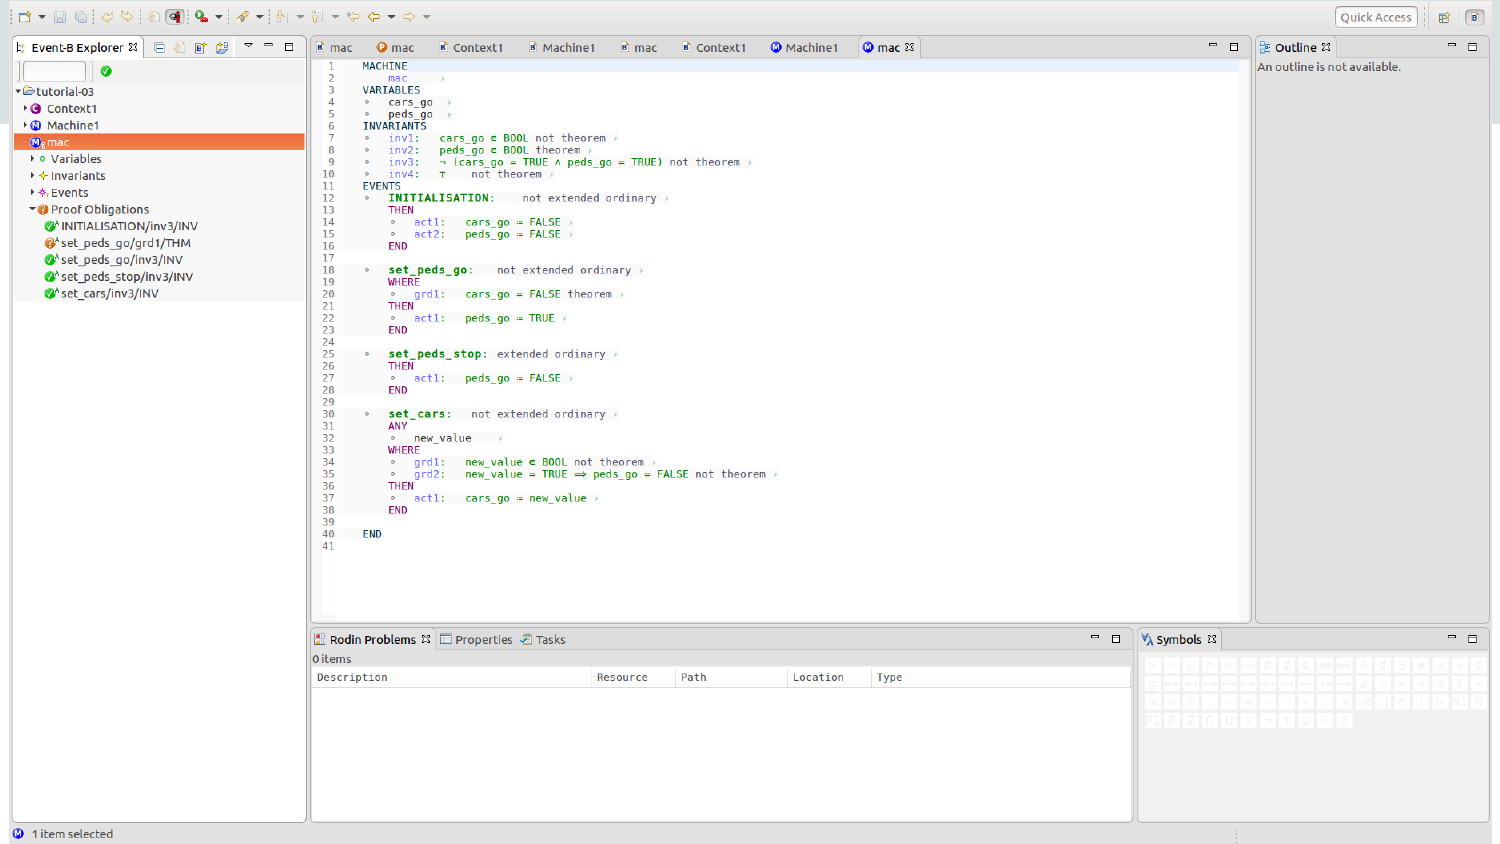

# CHAPITRE 1 : Contexte du projet
1.4 L’assistant logiciel Rodin